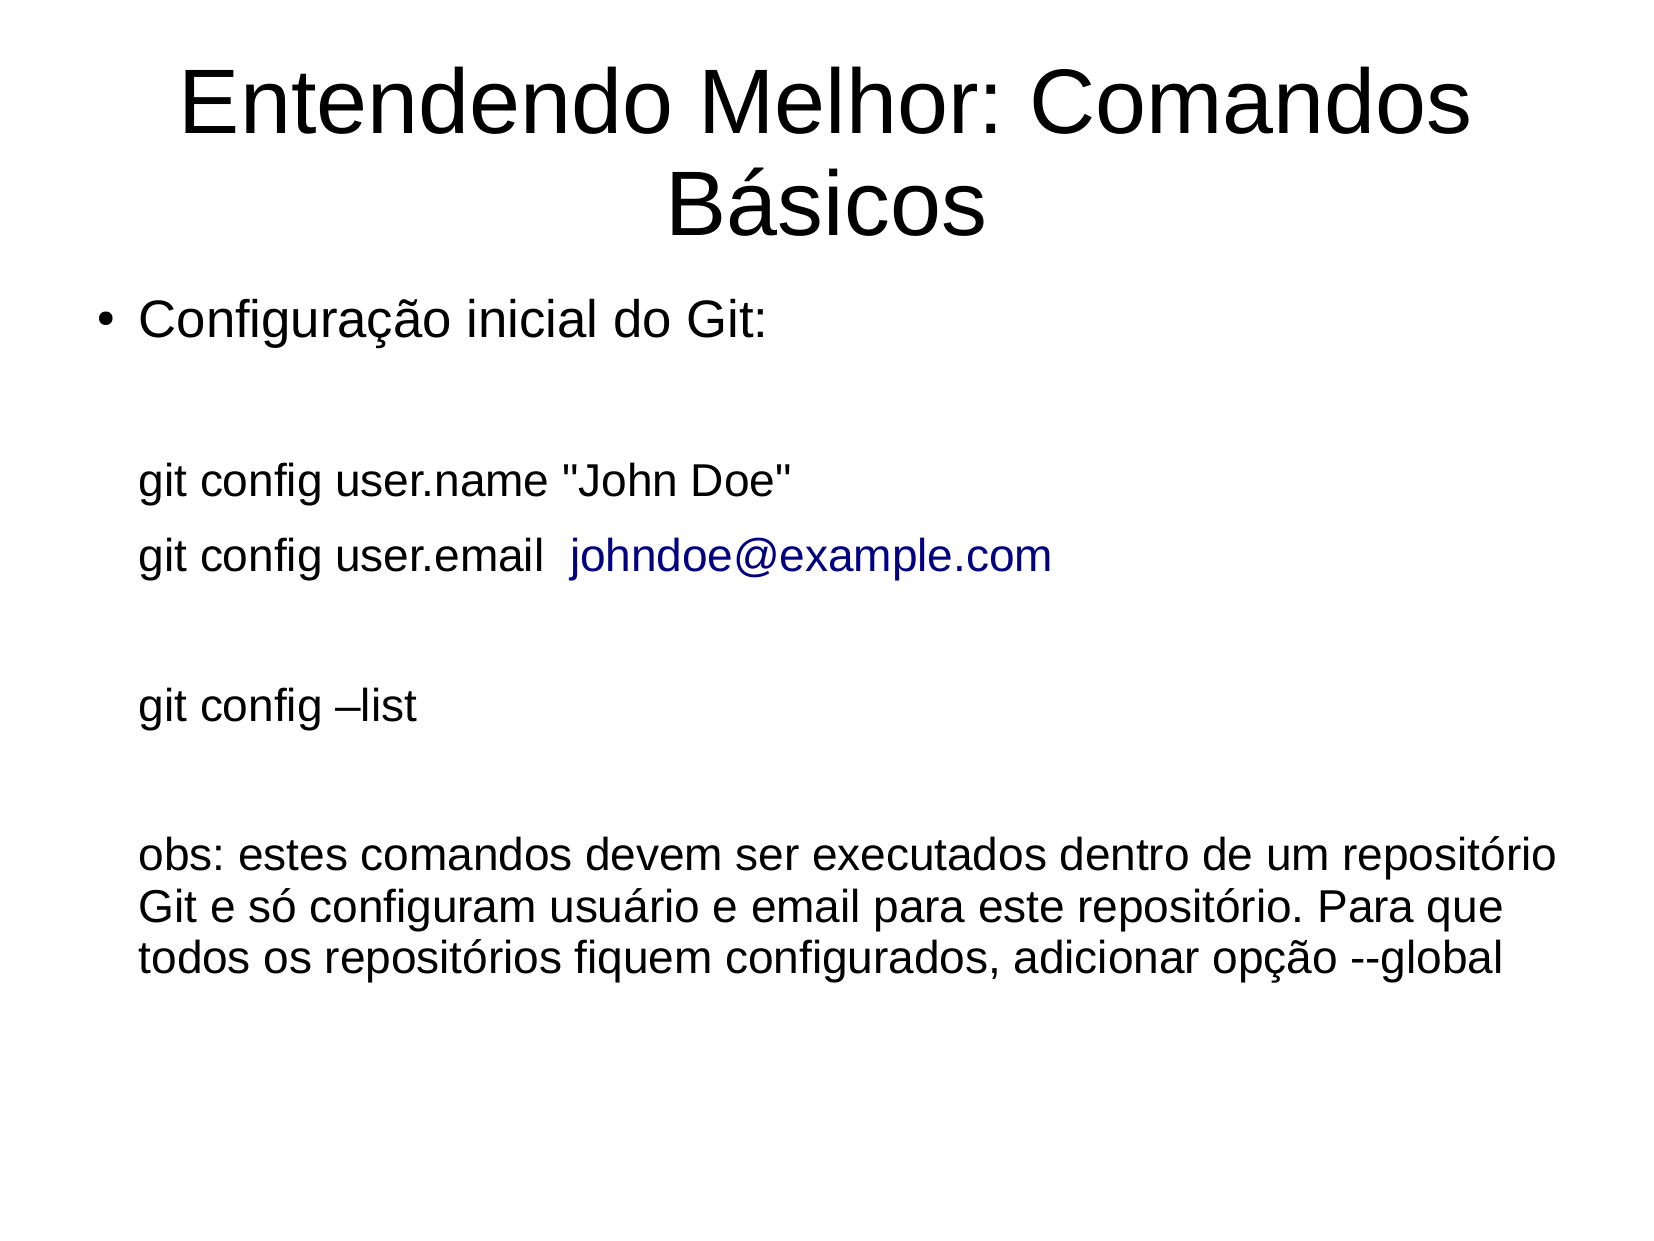

# Entendendo Melhor: Comandos Básicos
Configuração inicial do Git:
git config user.name "John Doe"
git config user.email johndoe@example.com
git config –list
obs: estes comandos devem ser executados dentro de um repositório Git e só configuram usuário e email para este repositório. Para que todos os repositórios fiquem configurados, adicionar opção --global